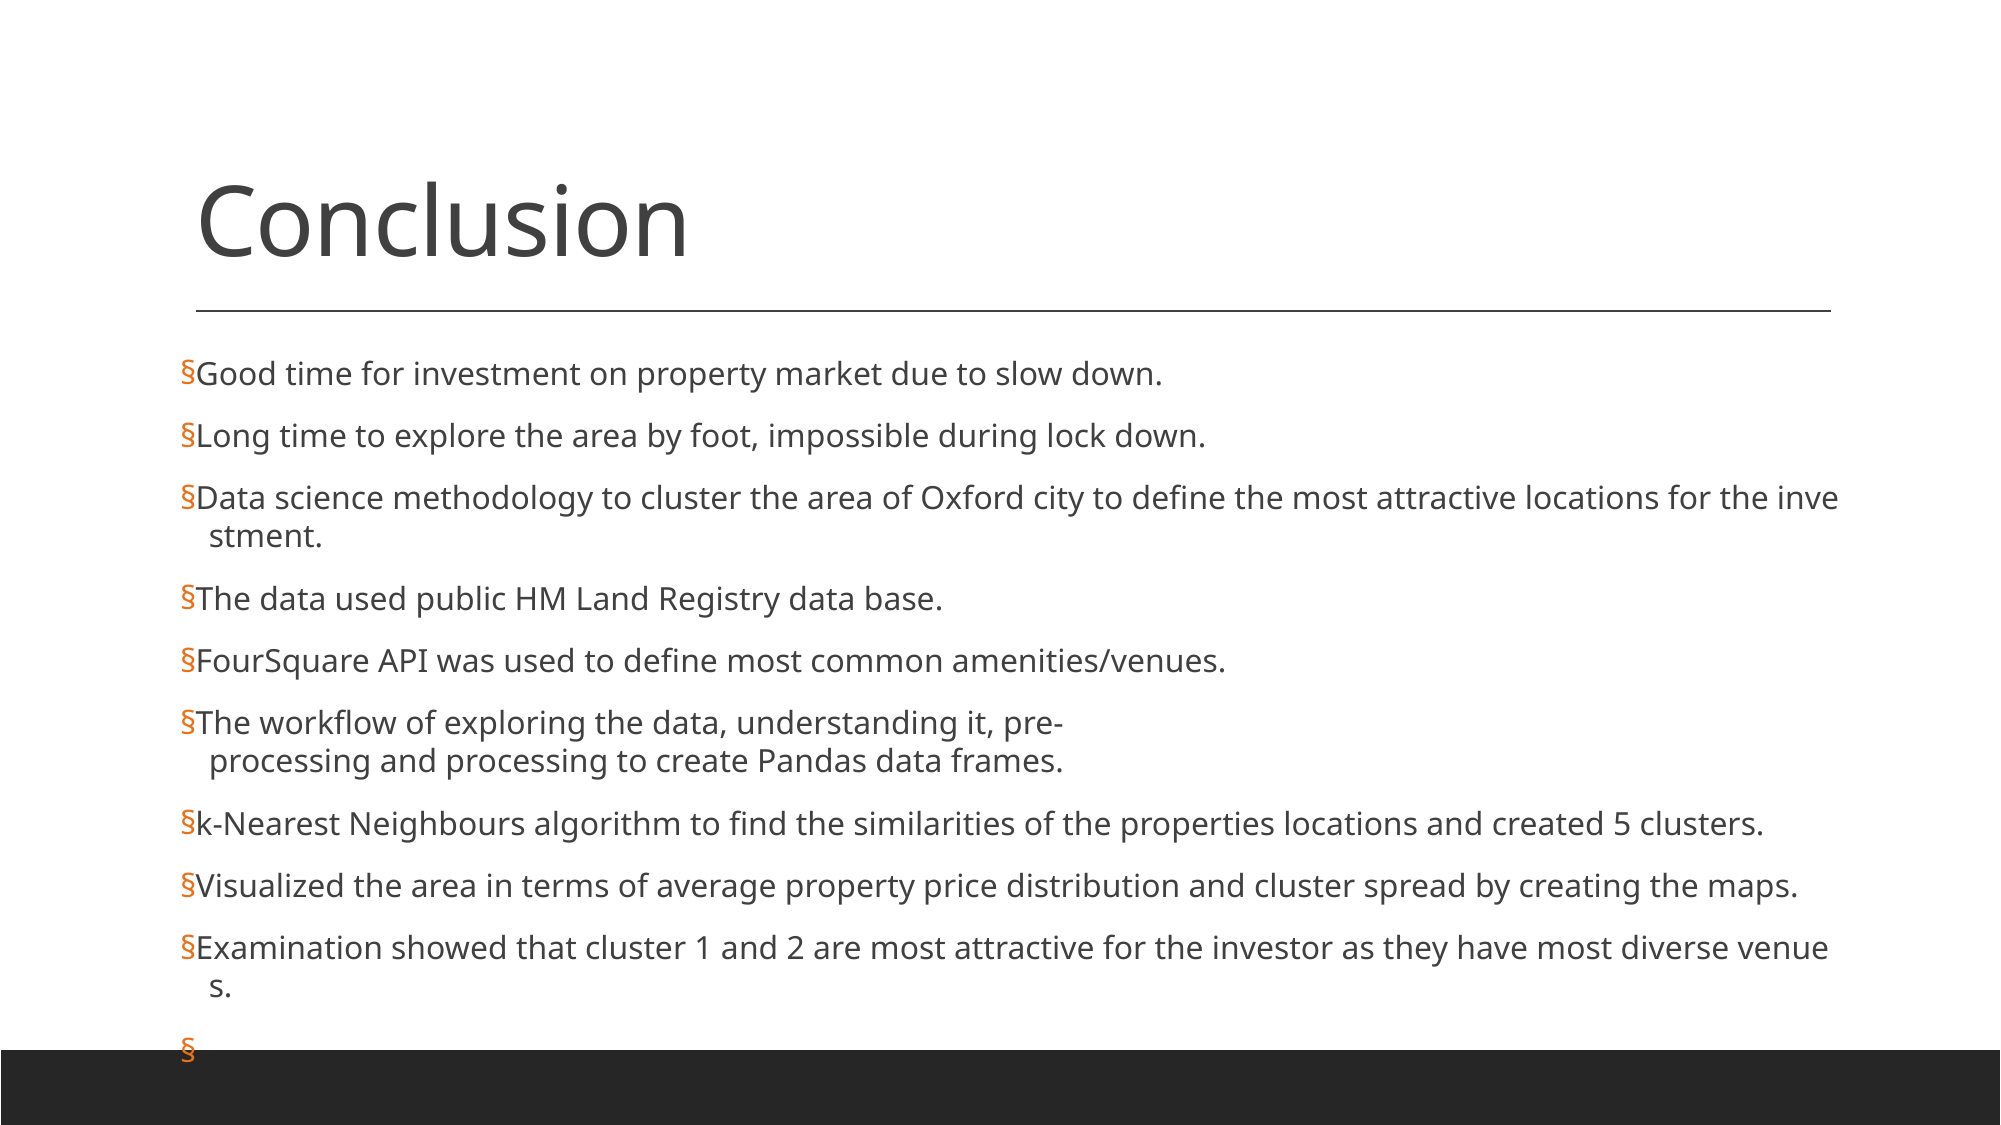

# Conclusion
Good time for investment on property market due to slow down.
Long time to explore the area by foot, impossible during lock down.
Data science methodology to cluster the area of Oxford city to define the most attractive locations for the investment.
The data used public HM Land Registry data base.
FourSquare API was used to define most common amenities/venues.
The workflow of exploring the data, understanding it, pre-processing and processing to create Pandas data frames.
k-Nearest Neighbours algorithm to find the similarities of the properties locations and created 5 clusters.
Visualized the area in terms of average property price distribution and cluster spread by creating the maps.
Examination showed that cluster 1 and 2 are most attractive for the investor as they have most diverse venues.